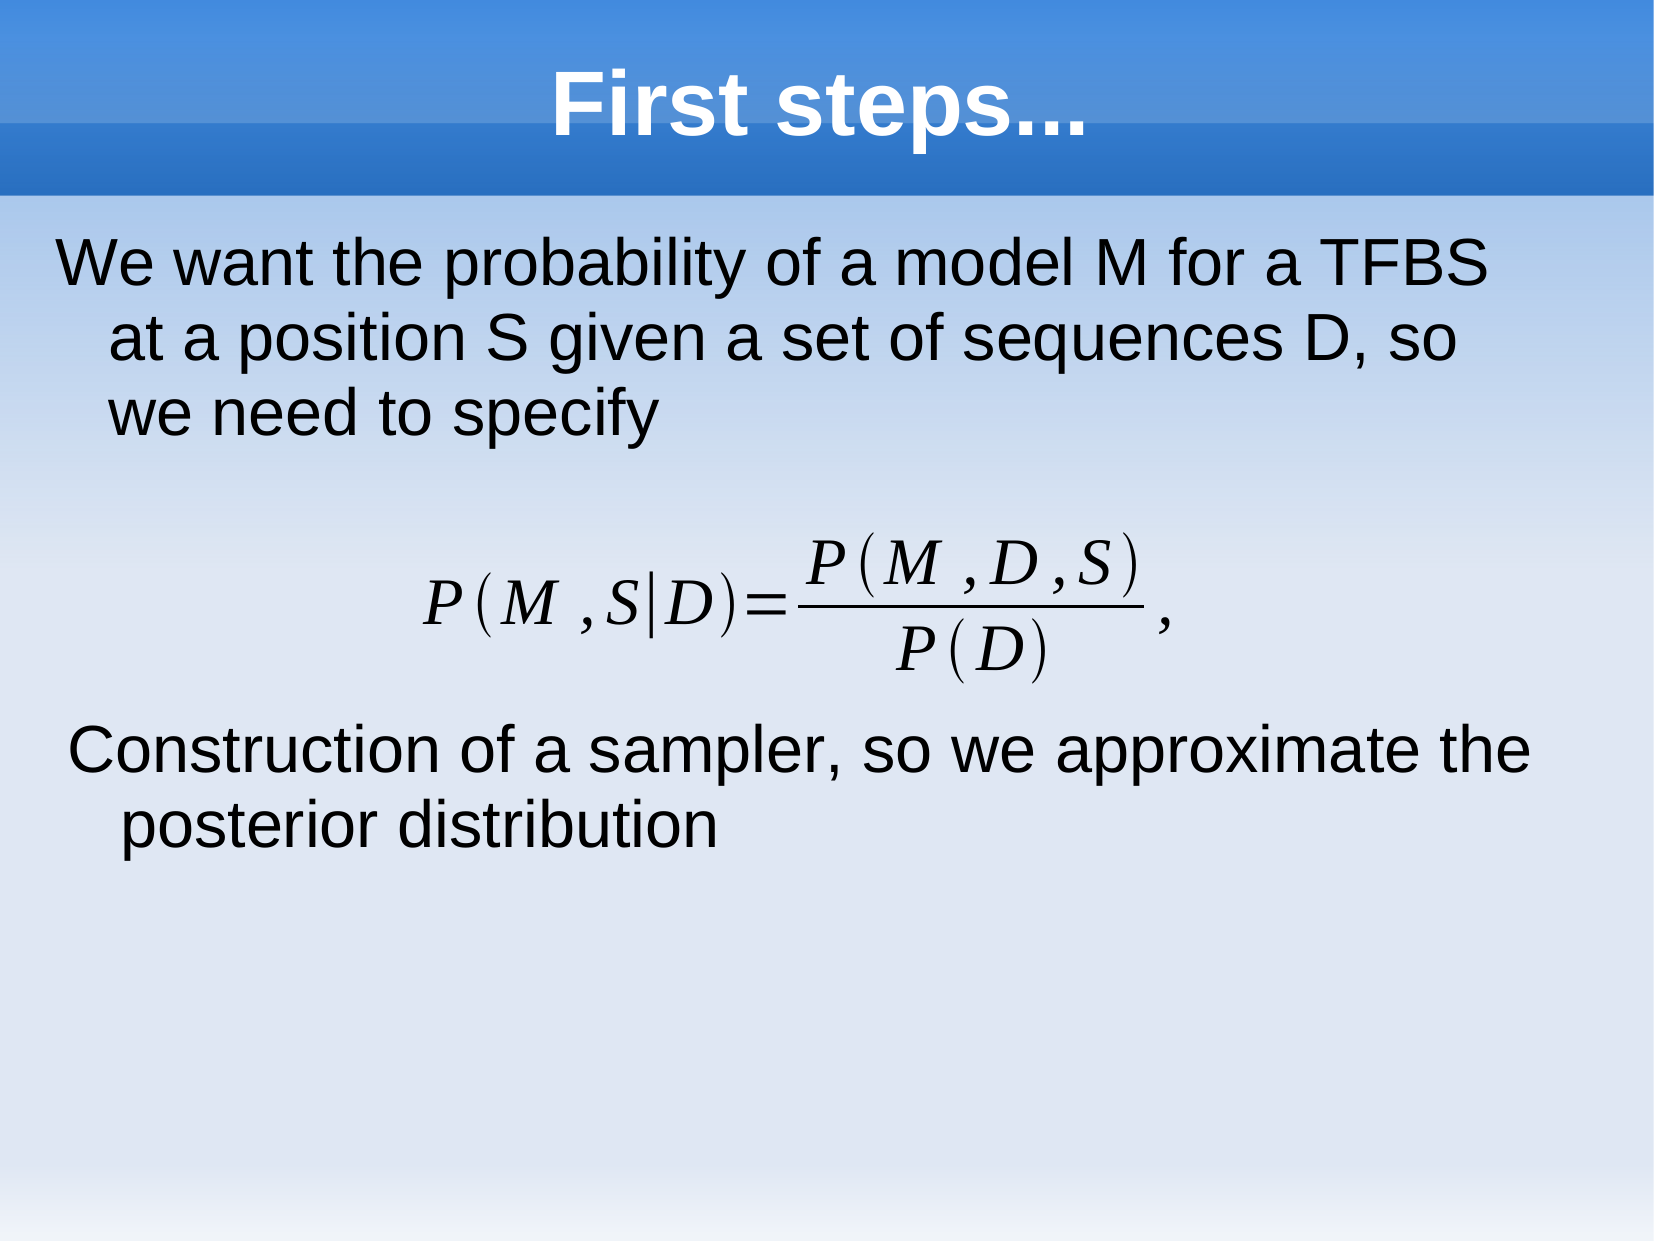

# First steps...
We want the probability of a model M for a TFBS at a position S given a set of sequences D, so we need to specify
Construction of a sampler, so we approximate the posterior distribution